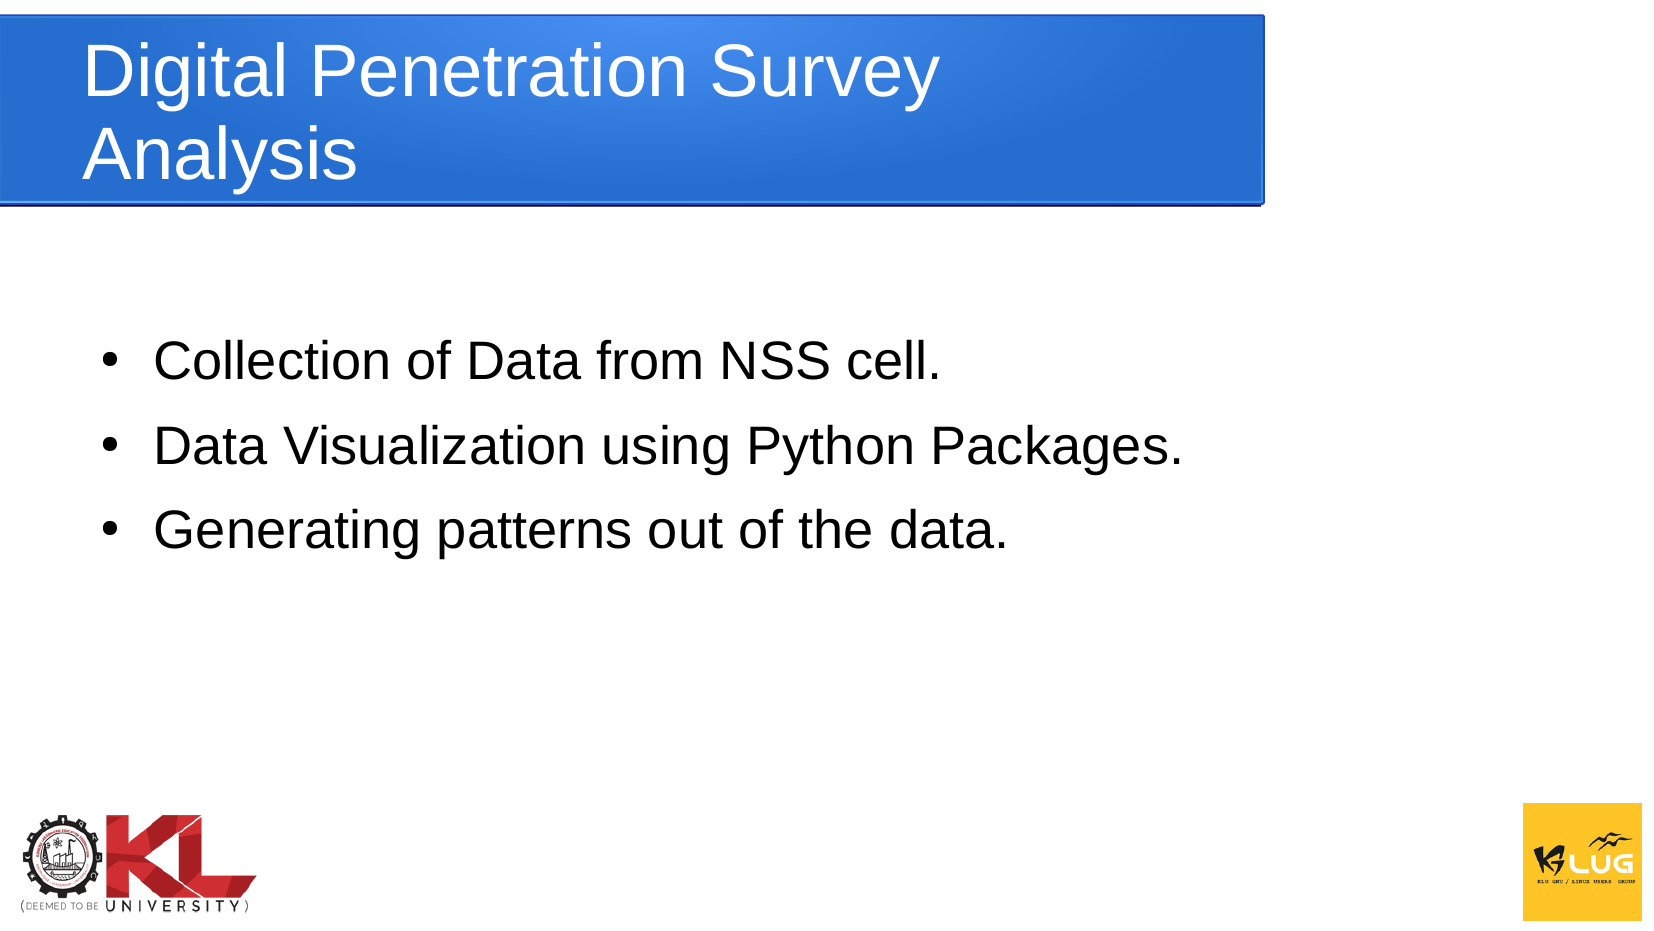

# Digital Penetration Survey Analysis
Collection of Data from NSS cell.
Data Visualization using Python Packages.
Generating patterns out of the data.